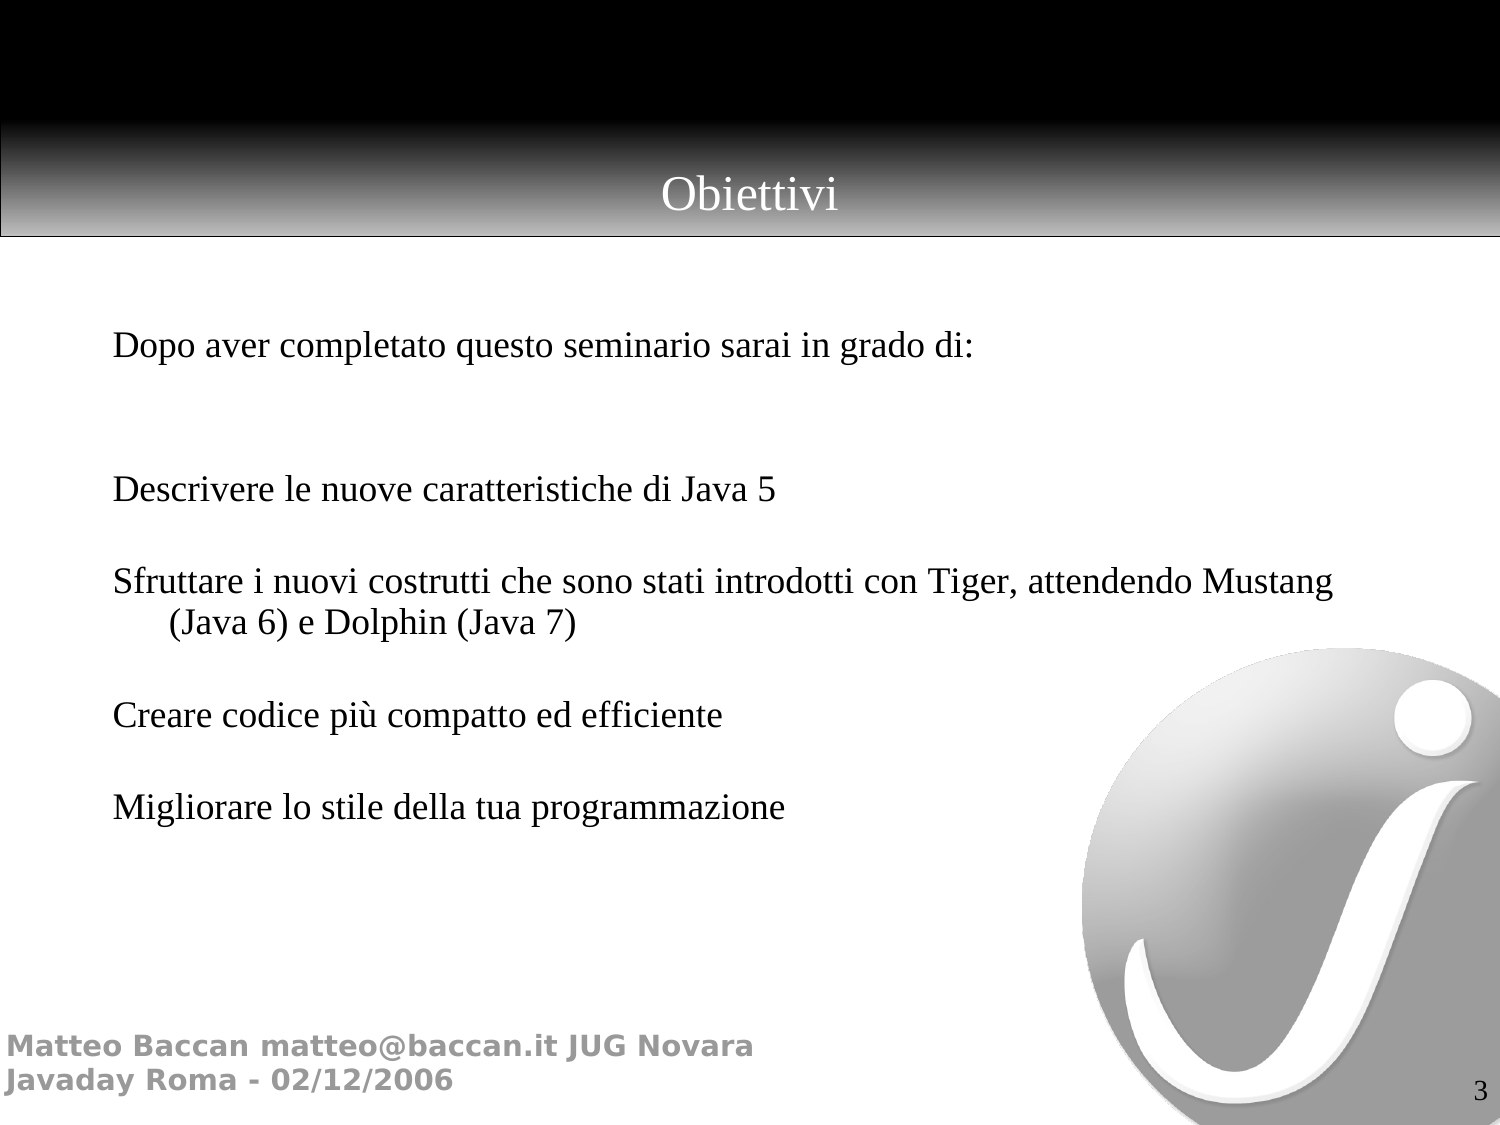

# Obiettivi
Dopo aver completato questo seminario sarai in grado di:
Descrivere le nuove caratteristiche di Java 5
Sfruttare i nuovi costrutti che sono stati introdotti con Tiger, attendendo Mustang (Java 6) e Dolphin (Java 7)
Creare codice più compatto ed efficiente
Migliorare lo stile della tua programmazione